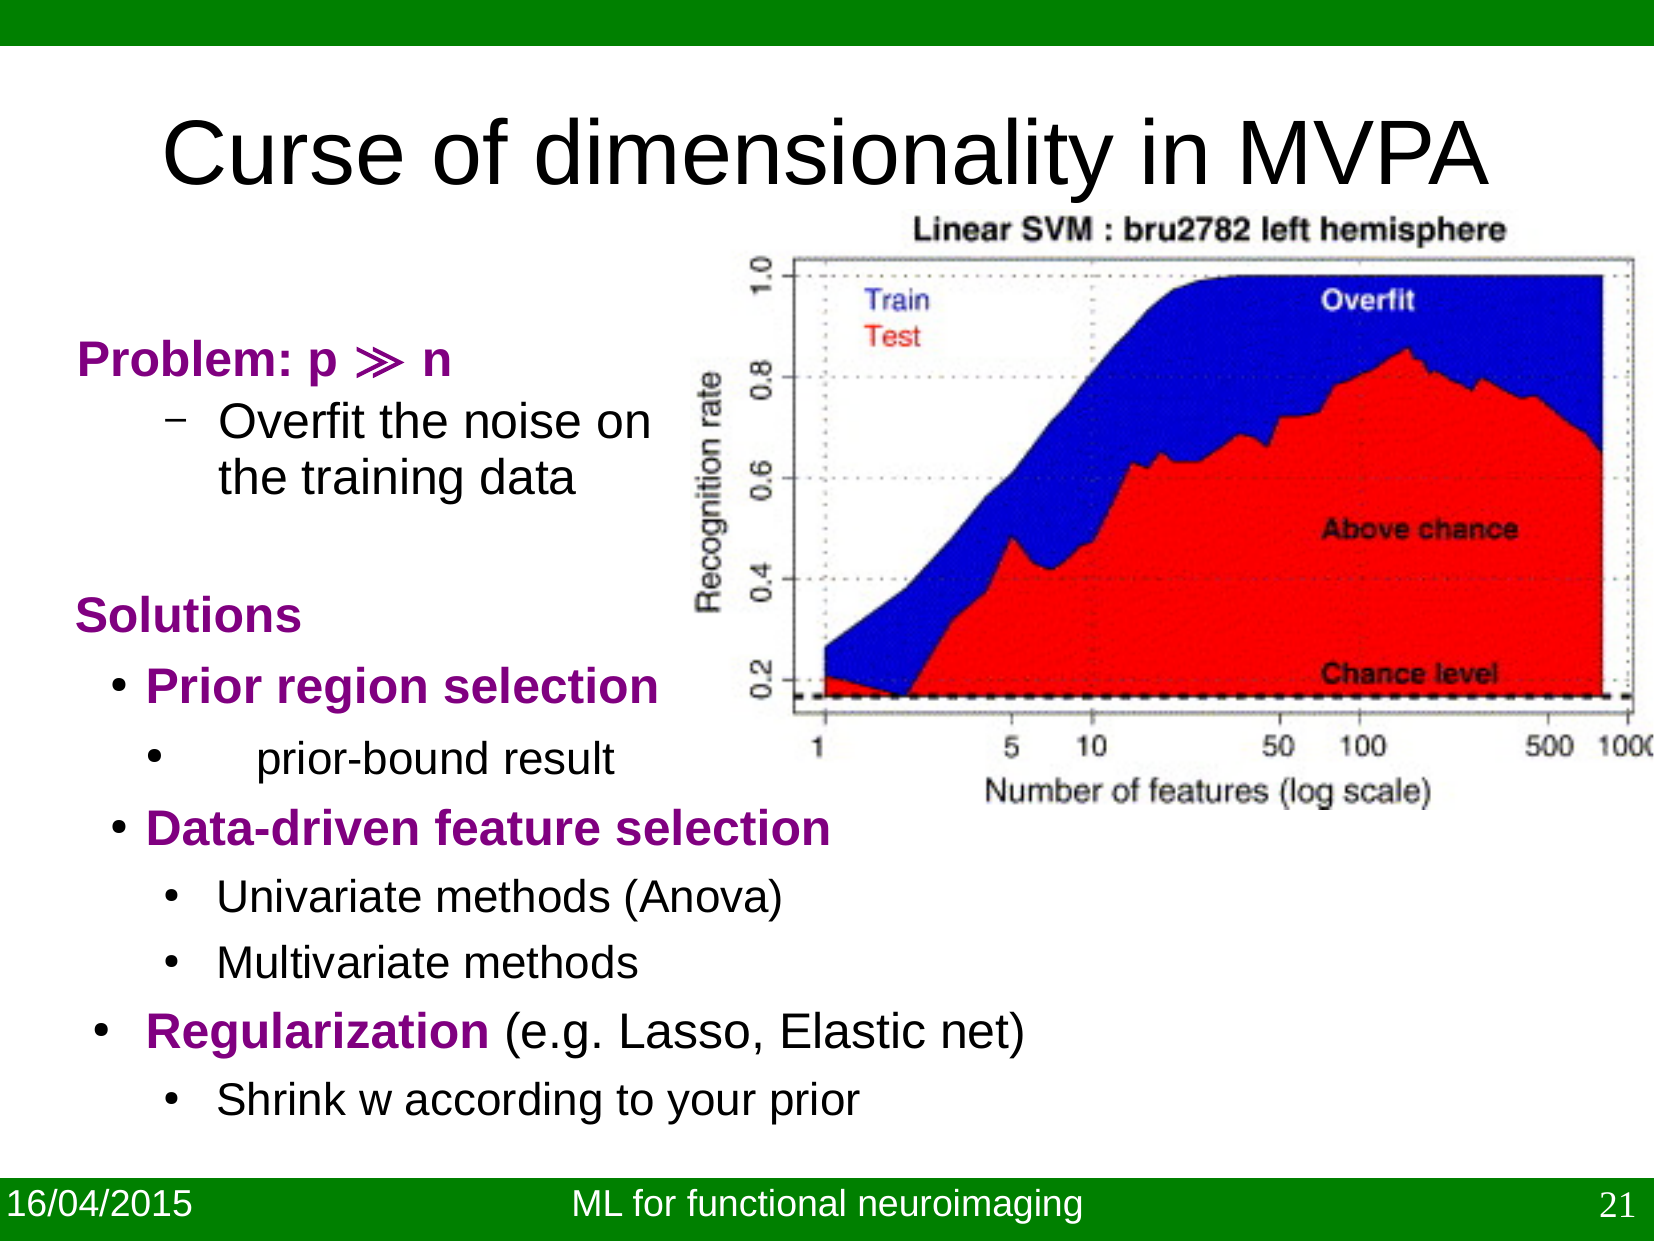

# Curse of dimensionality in MVPA
Problem: p ≫ n
Overfit the noise on the training data
Solutions
Prior region selection
	prior-bound result
Data-driven feature selection
Univariate methods (Anova)
Multivariate methods
Regularization (e.g. Lasso, Elastic net)
Shrink w according to your prior
21